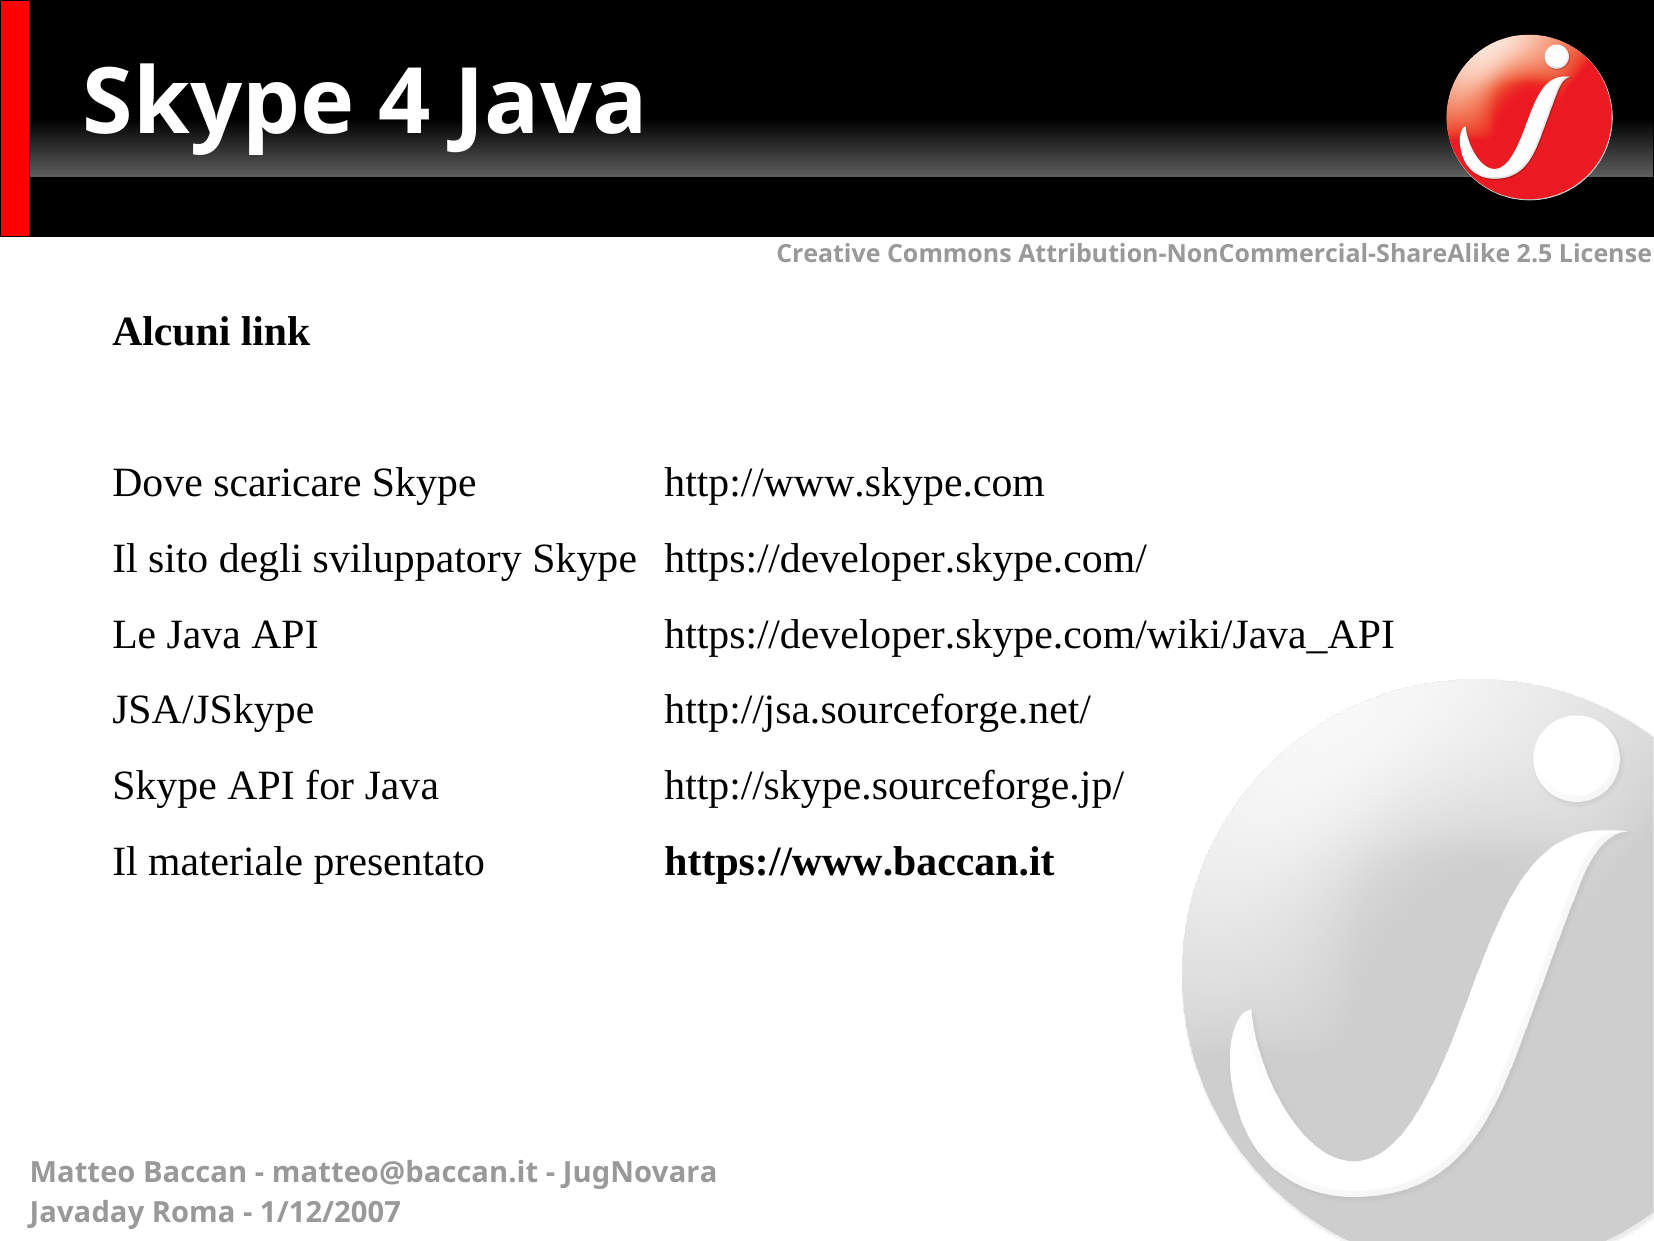

# Skype 4 Java
Alcuni link
Dove scaricare Skype			http://www.skype.com
Il sito degli sviluppatory Skype	https://developer.skype.com/
Le Java API					https://developer.skype.com/wiki/Java_API
JSA/JSkype					http://jsa.sourceforge.net/
Skype API for Java				http://skype.sourceforge.jp/
Il materiale presentato			https://www.baccan.it